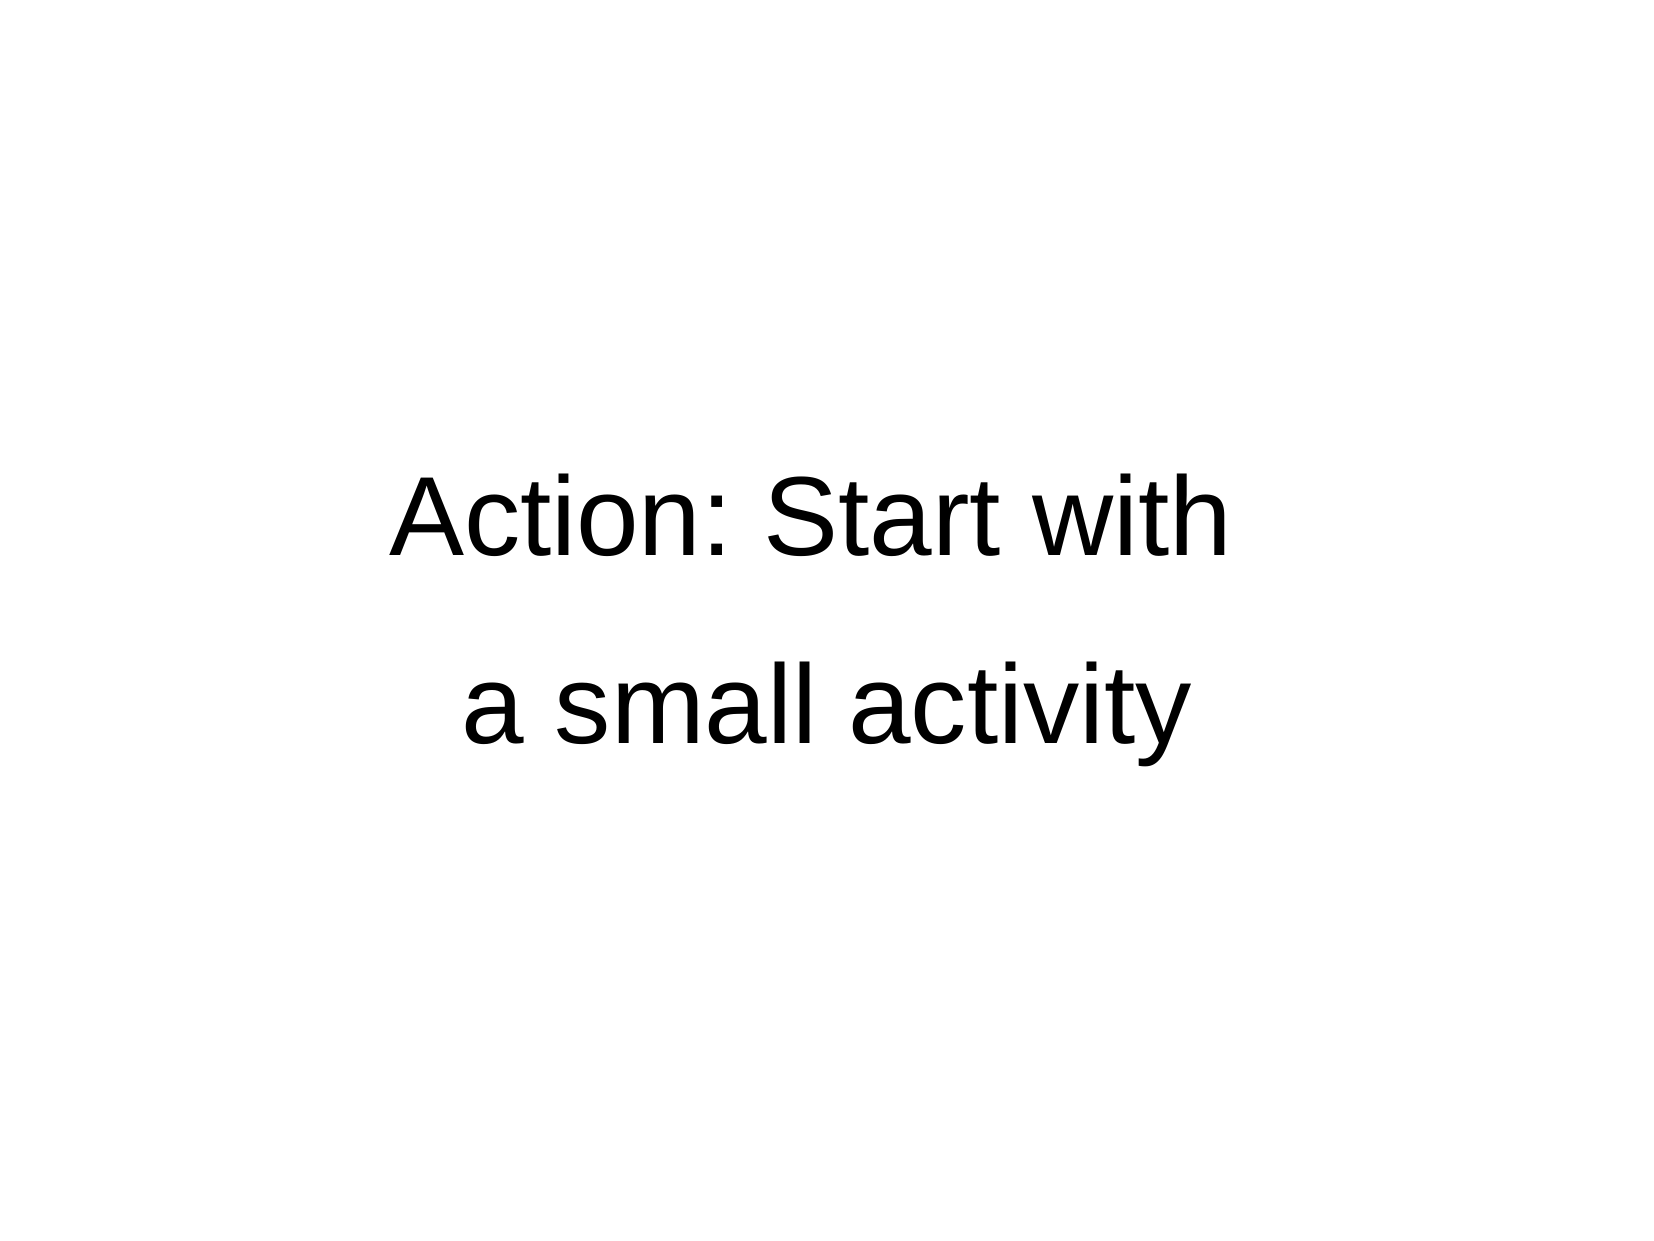

# Action: Start with a small activity